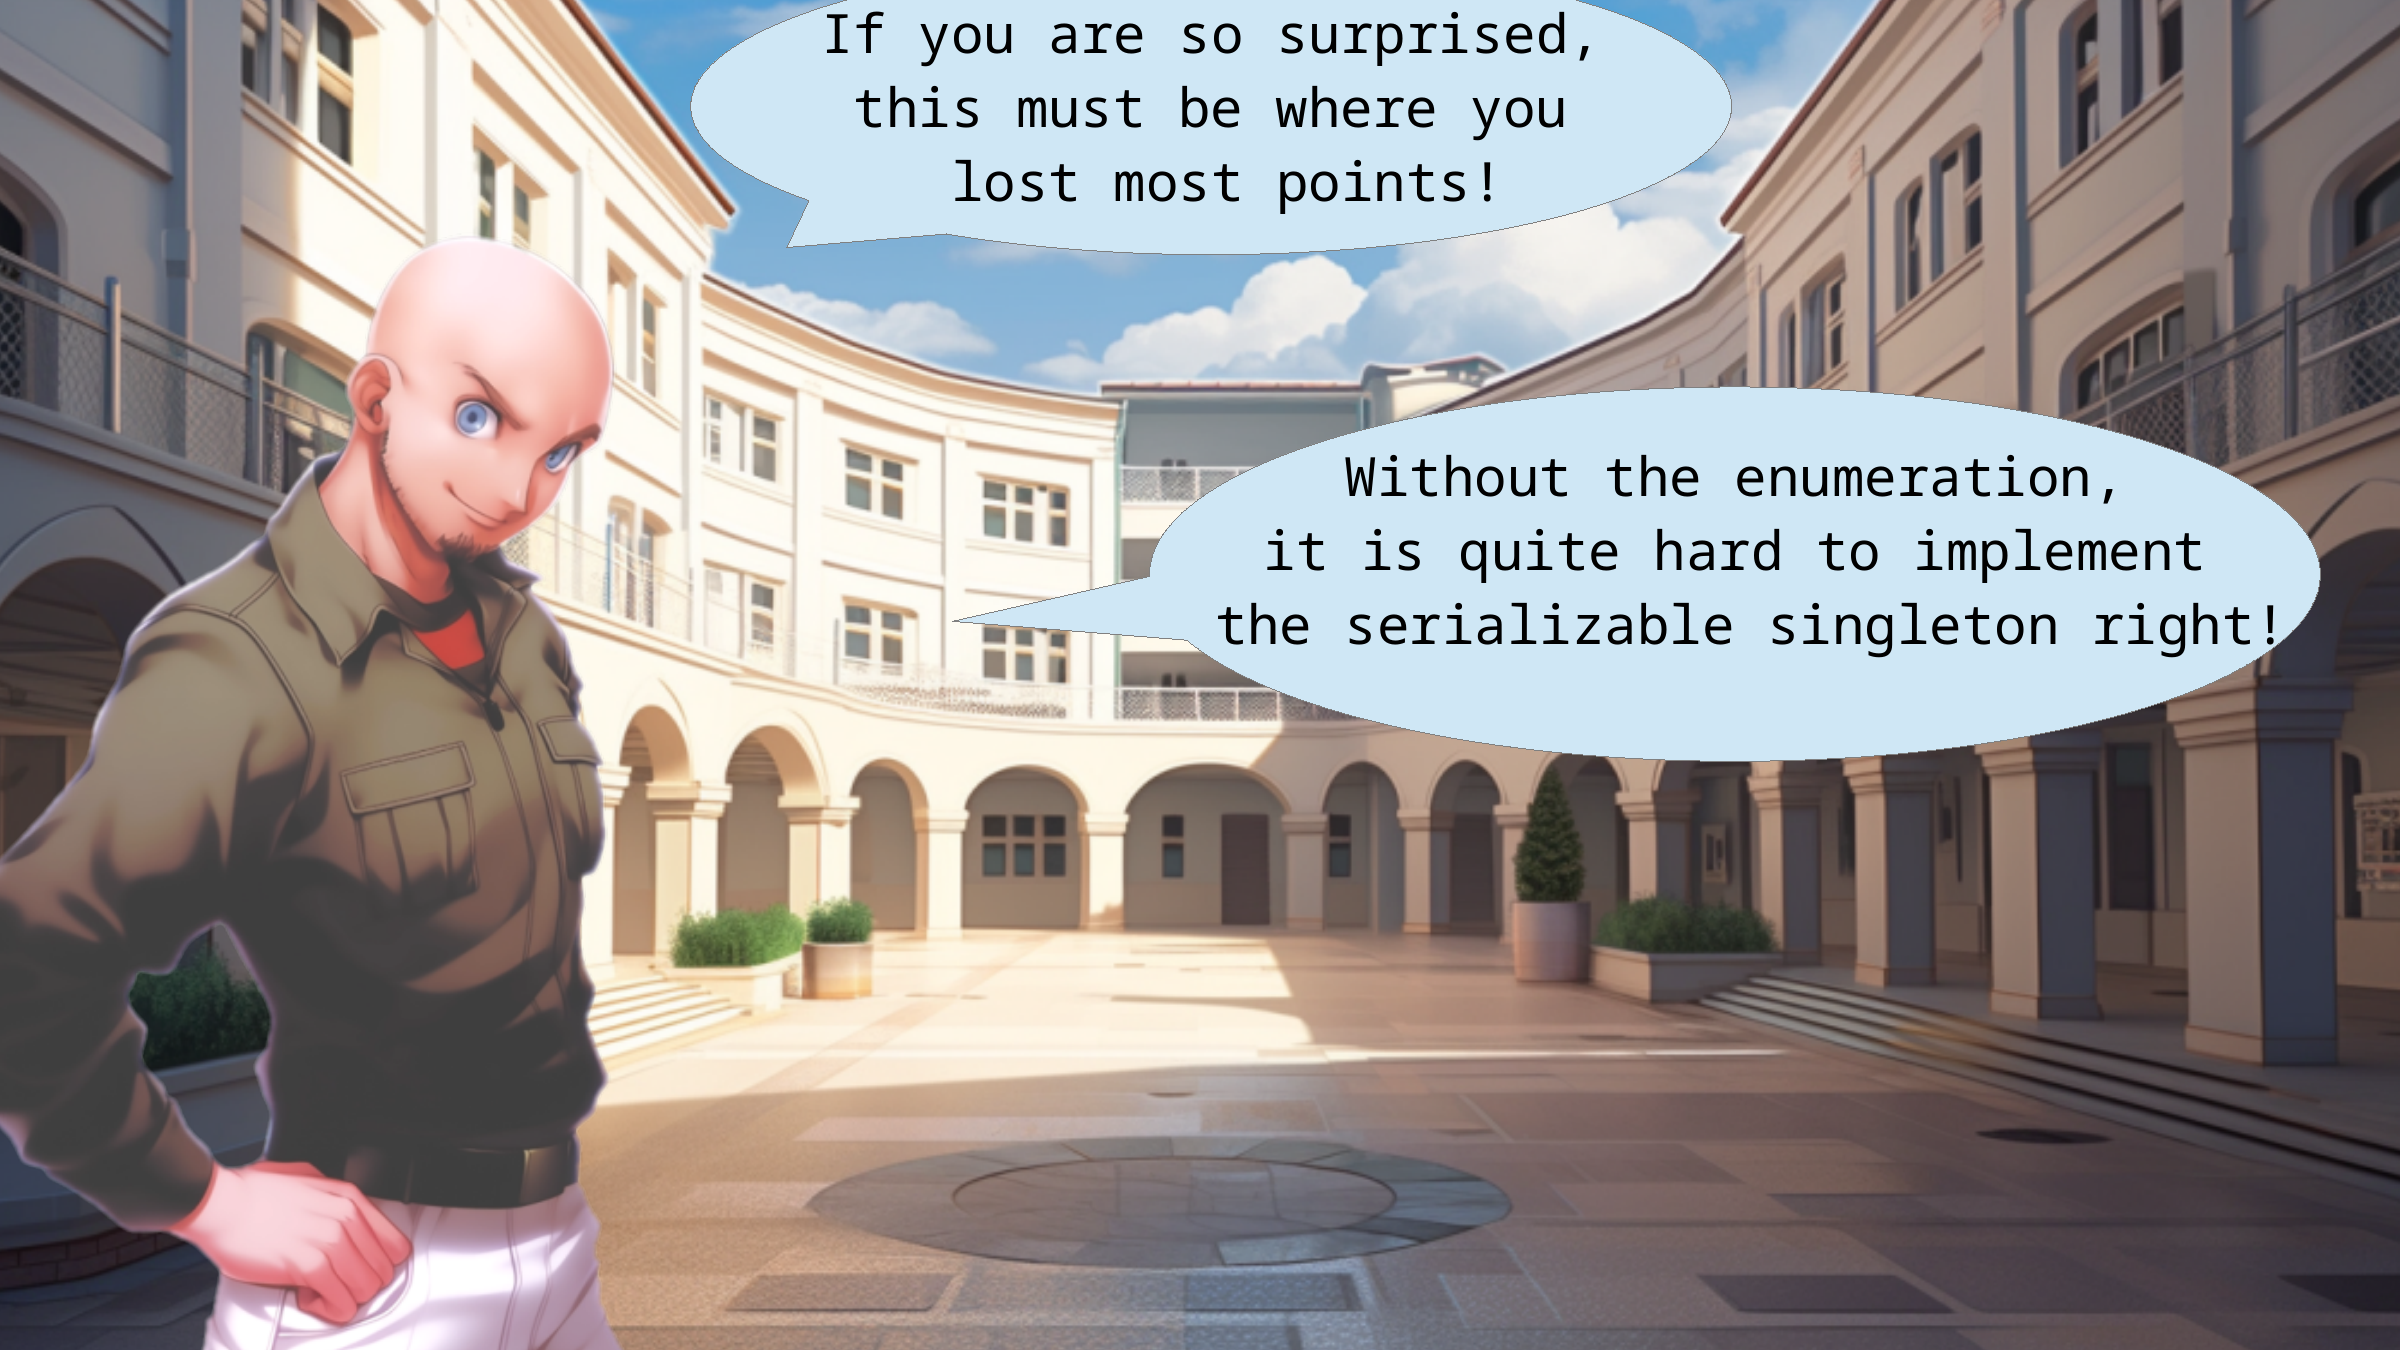

If you are so surprised,
this must be where you
 lost most points!
Without the enumeration,
it is quite hard to implement
 the serializable singleton right!